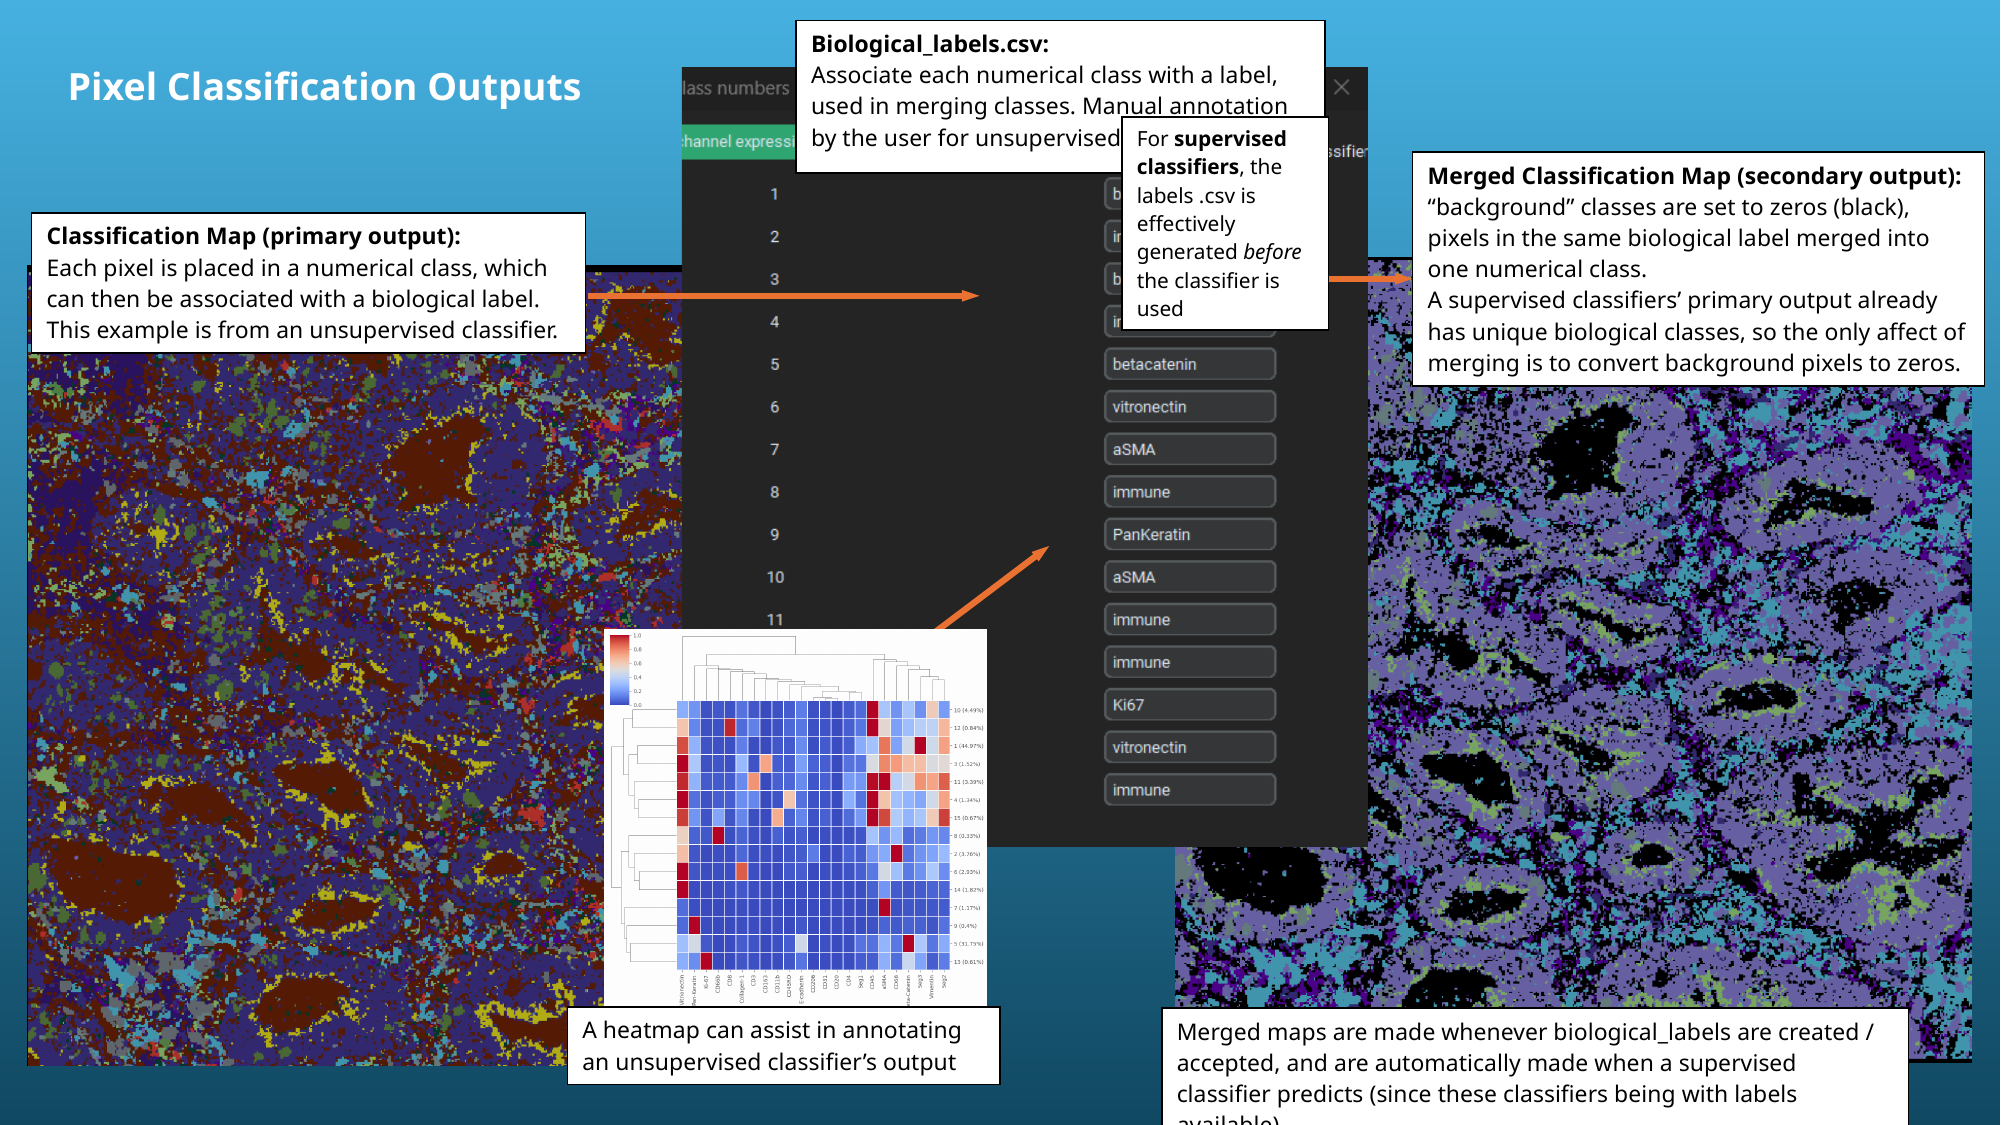

Biological_labels.csv:
Associate each numerical class with a label, used in merging classes. Manual annotation by the user for unsupervised classifiers
Pixel Classification Outputs
For supervised classifiers, the labels .csv is effectively generated before the classifier is used
Merged Classification Map (secondary output):
“background” classes are set to zeros (black), pixels in the same biological label merged into one numerical class.
A supervised classifiers’ primary output already has unique biological classes, so the only affect of merging is to convert background pixels to zeros.
Classification Map (primary output):
Each pixel is placed in a numerical class, which can then be associated with a biological label.
This example is from an unsupervised classifier.
A heatmap can assist in annotating an unsupervised classifier’s output
Merged maps are made whenever biological_labels are created / accepted, and are automatically made when a supervised classifier predicts (since these classifiers being with labels available)